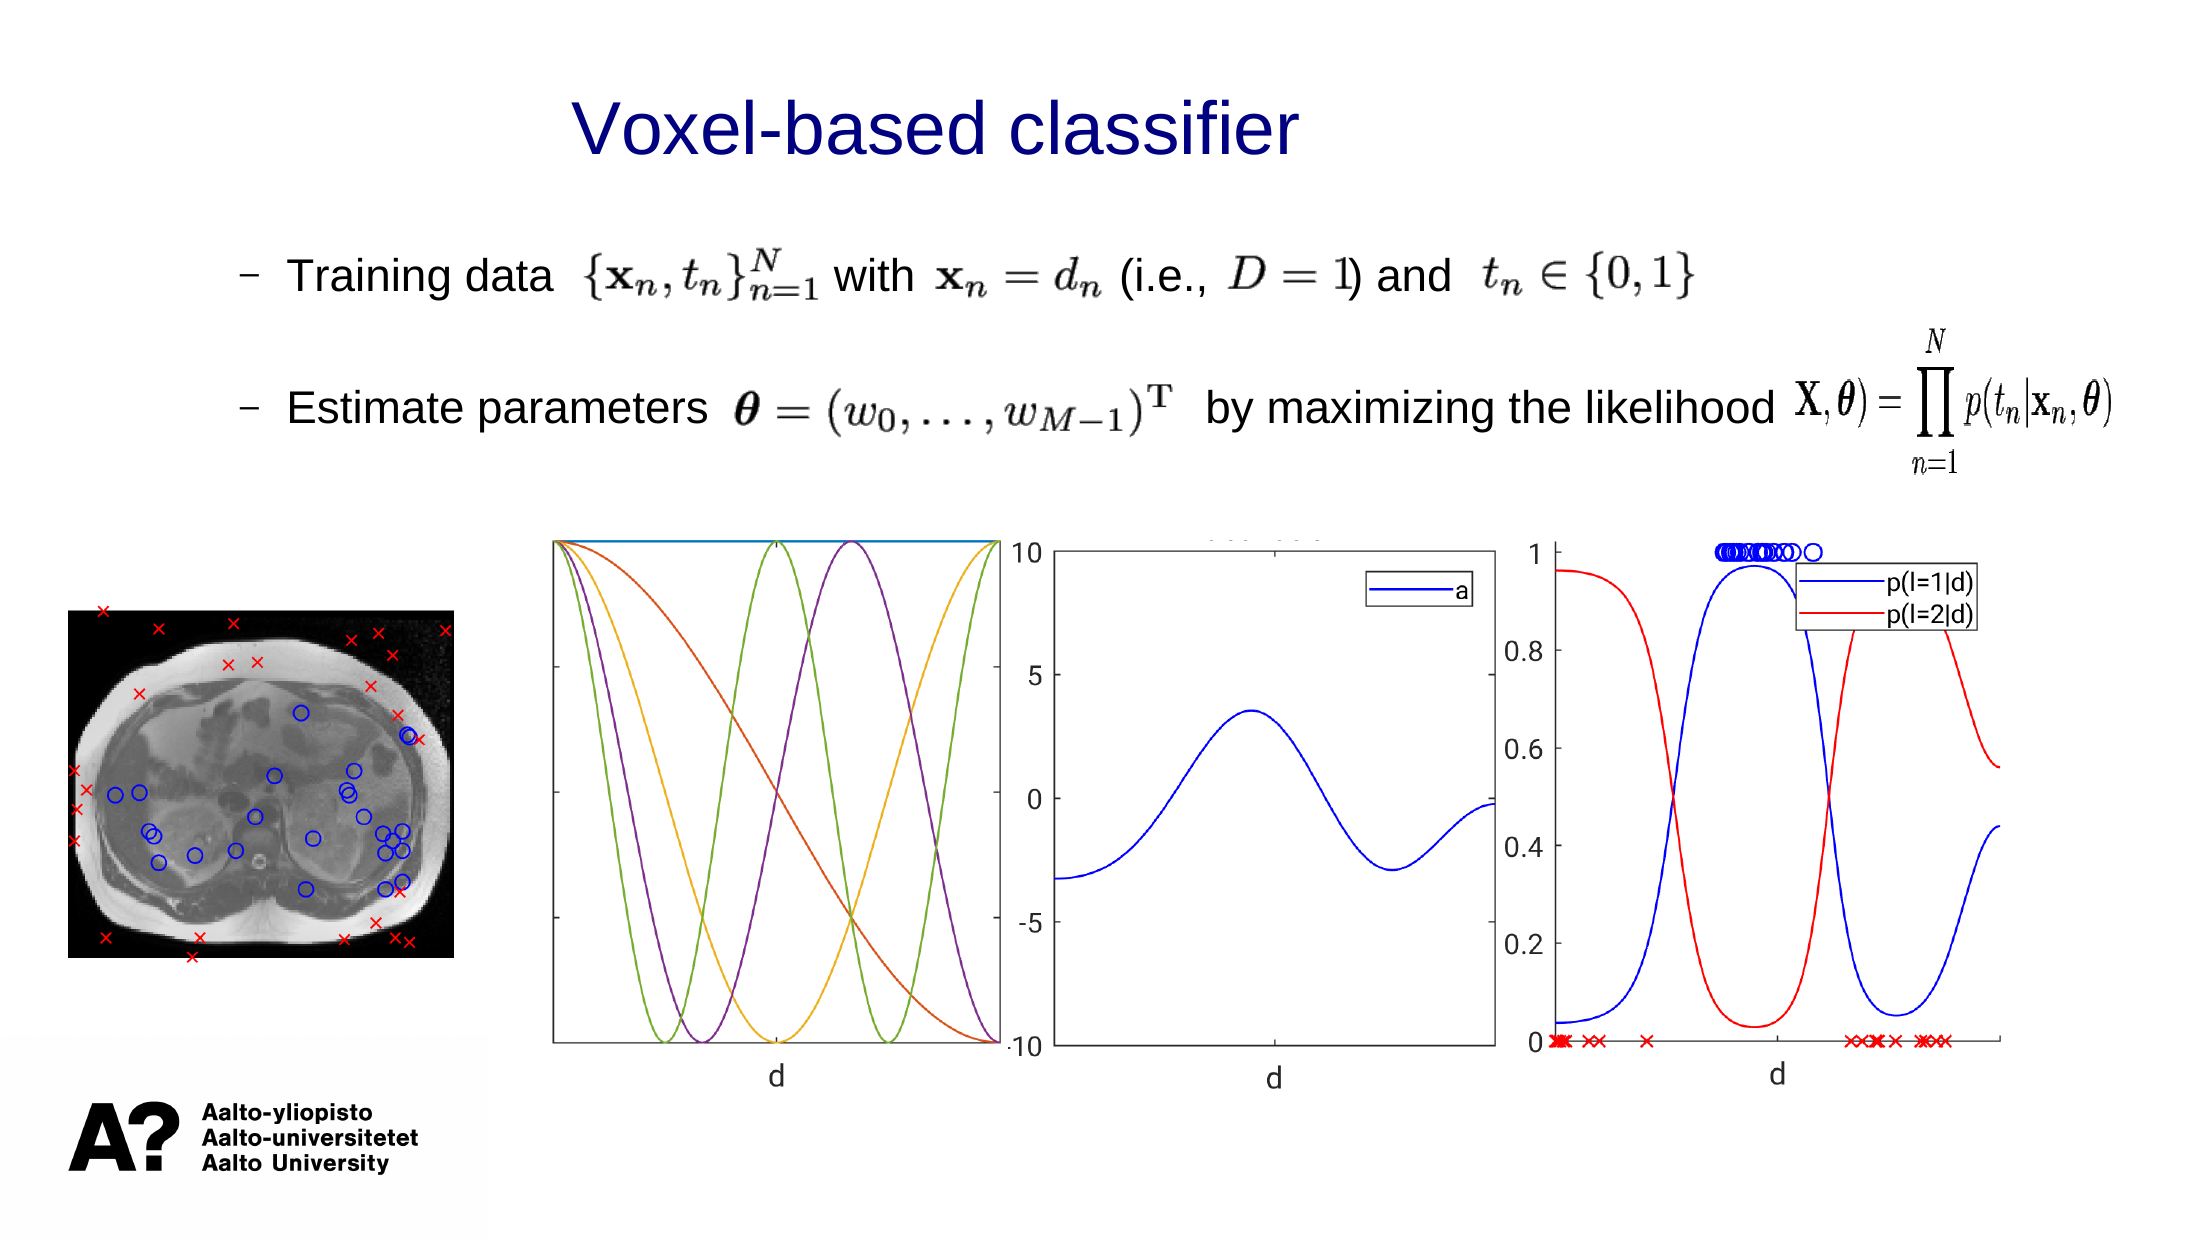

# Voxel-based classifier
Training data with (i.e., ) and
Estimate parameters by maximizing the likelihood